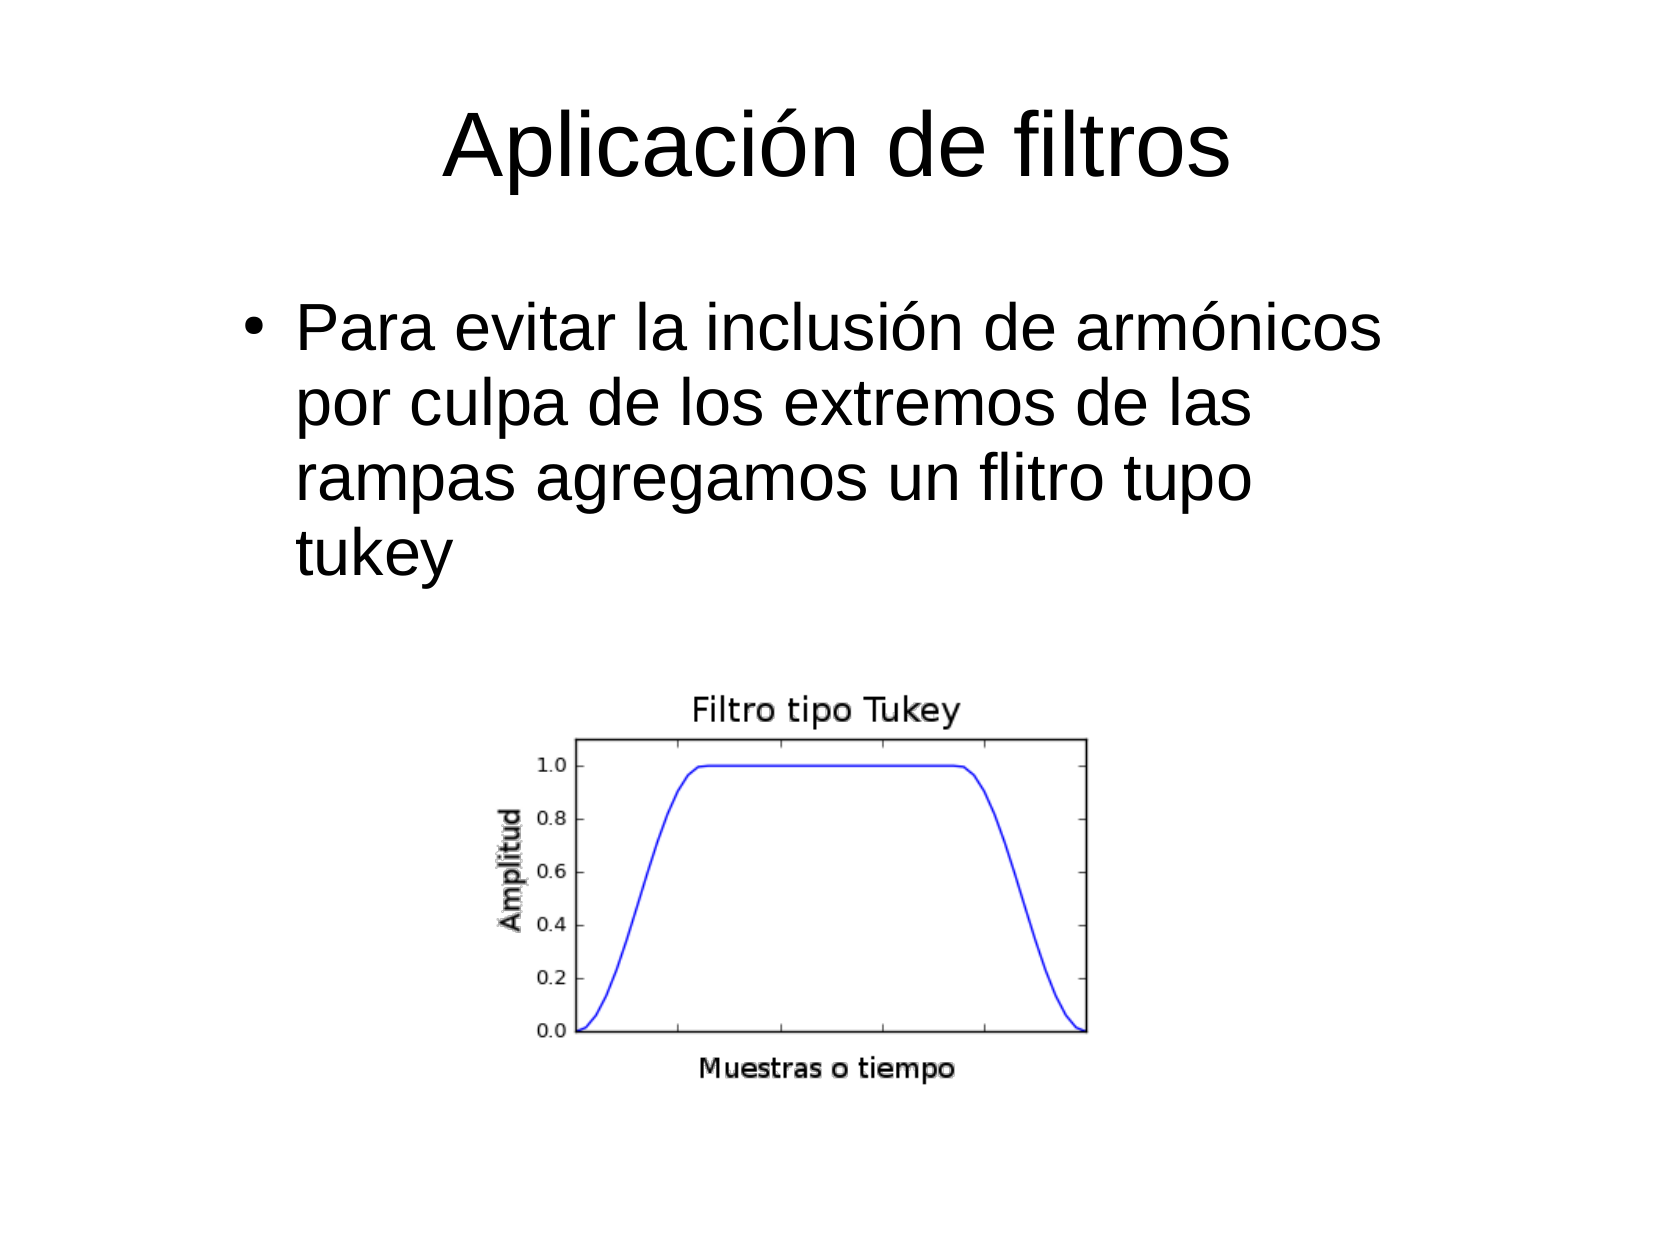

# Aplicación de filtros
Para evitar la inclusión de armónicos por culpa de los extremos de las rampas agregamos un flitro tupo tukey